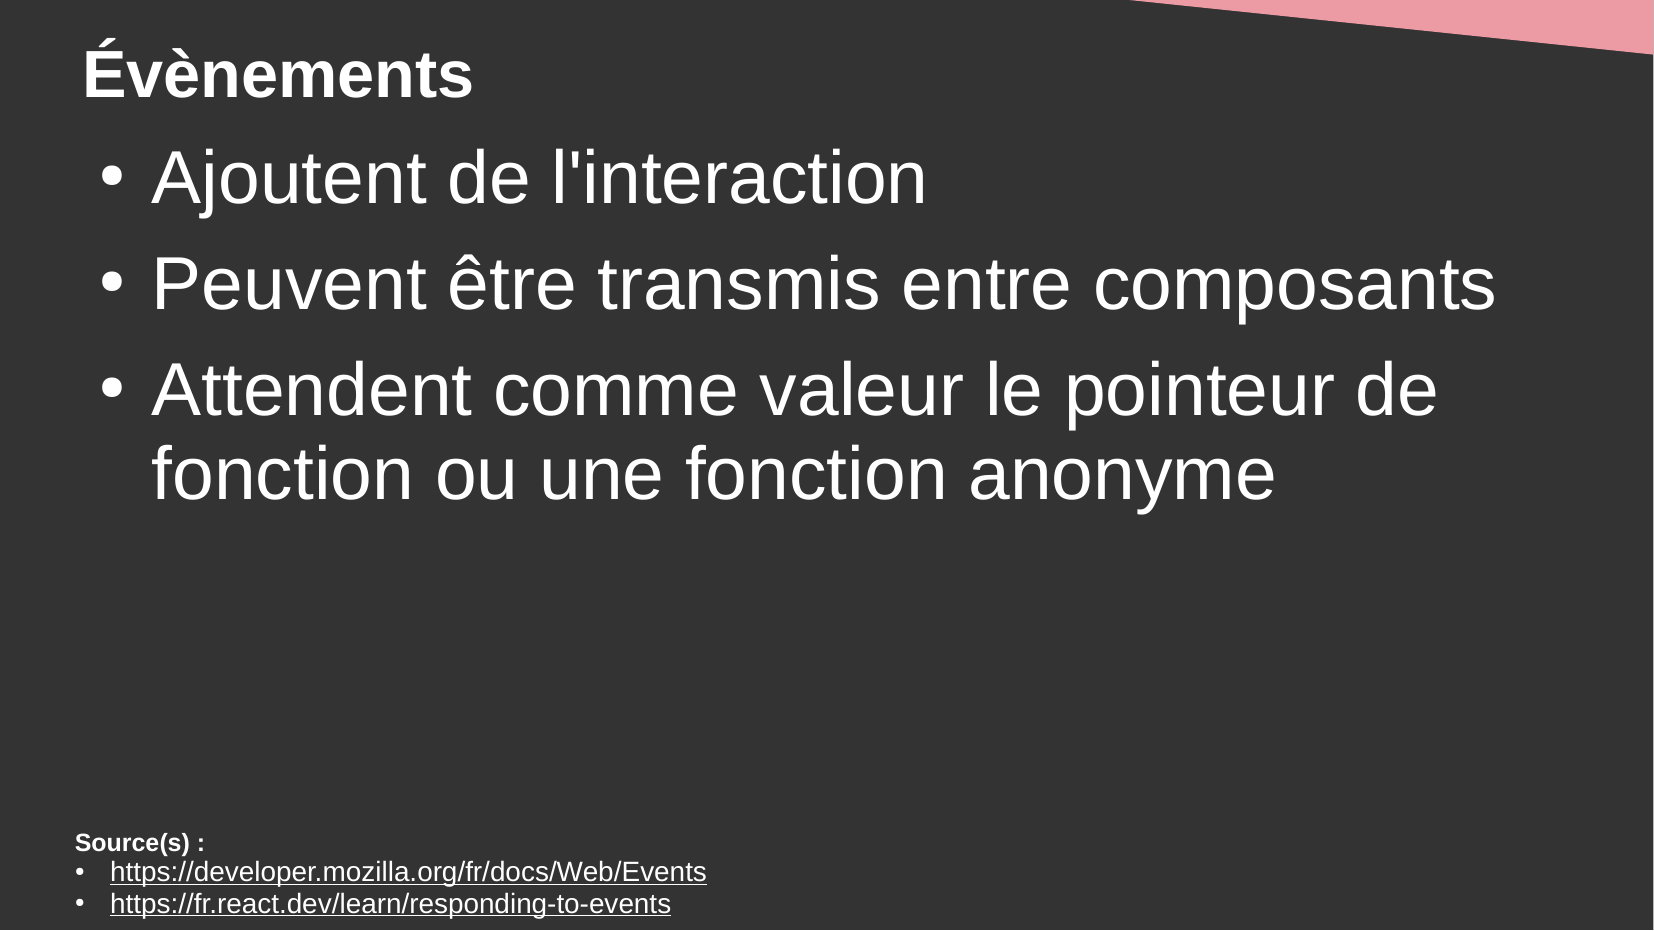

# Évènements
Ajoutent de l'interaction
Peuvent être transmis entre composants
Attendent comme valeur le pointeur de fonction ou une fonction anonyme
Source(s) :
https://developer.mozilla.org/fr/docs/Web/Events
https://fr.react.dev/learn/responding-to-events